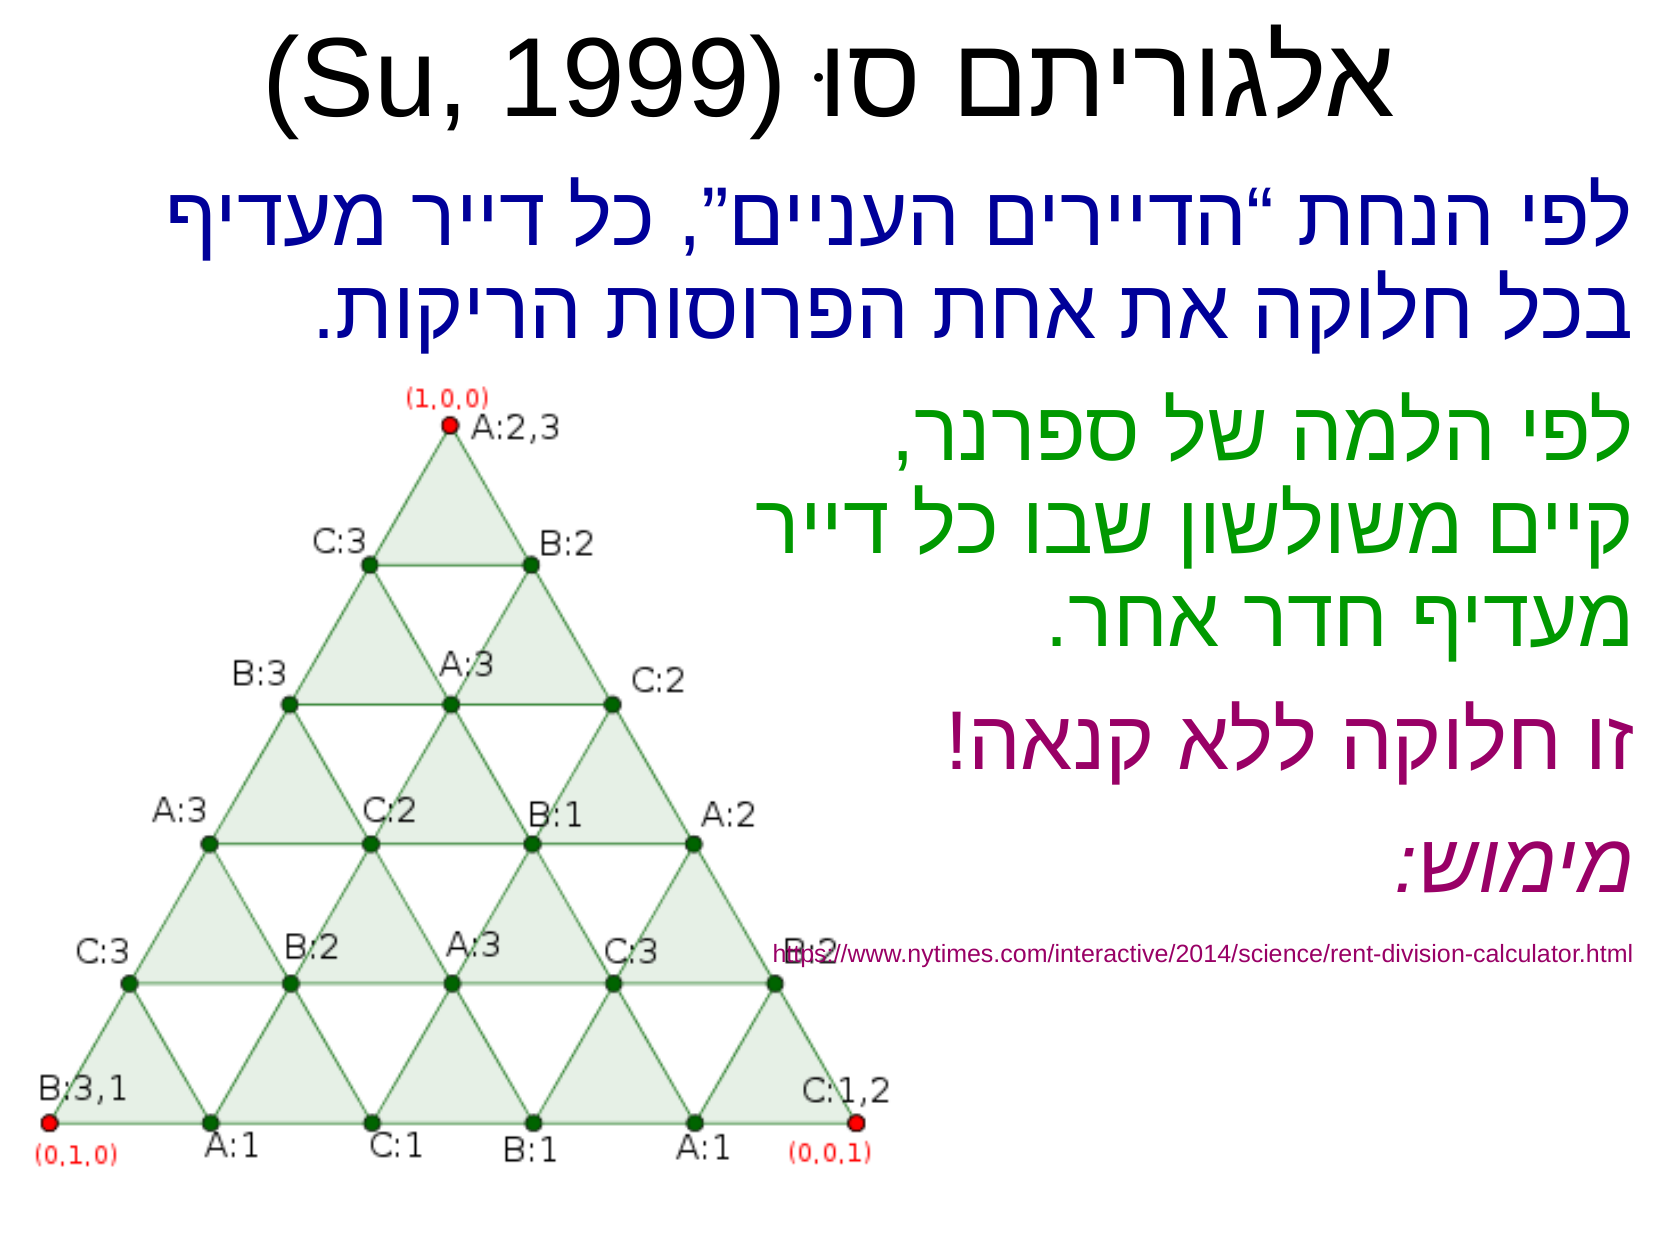

# אלגוריתם סוּ (Su, 1999)
לפי הנחת “הדיירים העניים”, כל דייר מעדיף בכל חלוקה את אחת הפרוסות הריקות.
לפי הלמה של ספרנר,
קיים משולשון שבו כל דייר
מעדיף חדר אחר.
זו חלוקה ללא קנאה!
מימוש:
https://www.nytimes.com/interactive/2014/science/rent-division-calculator.html